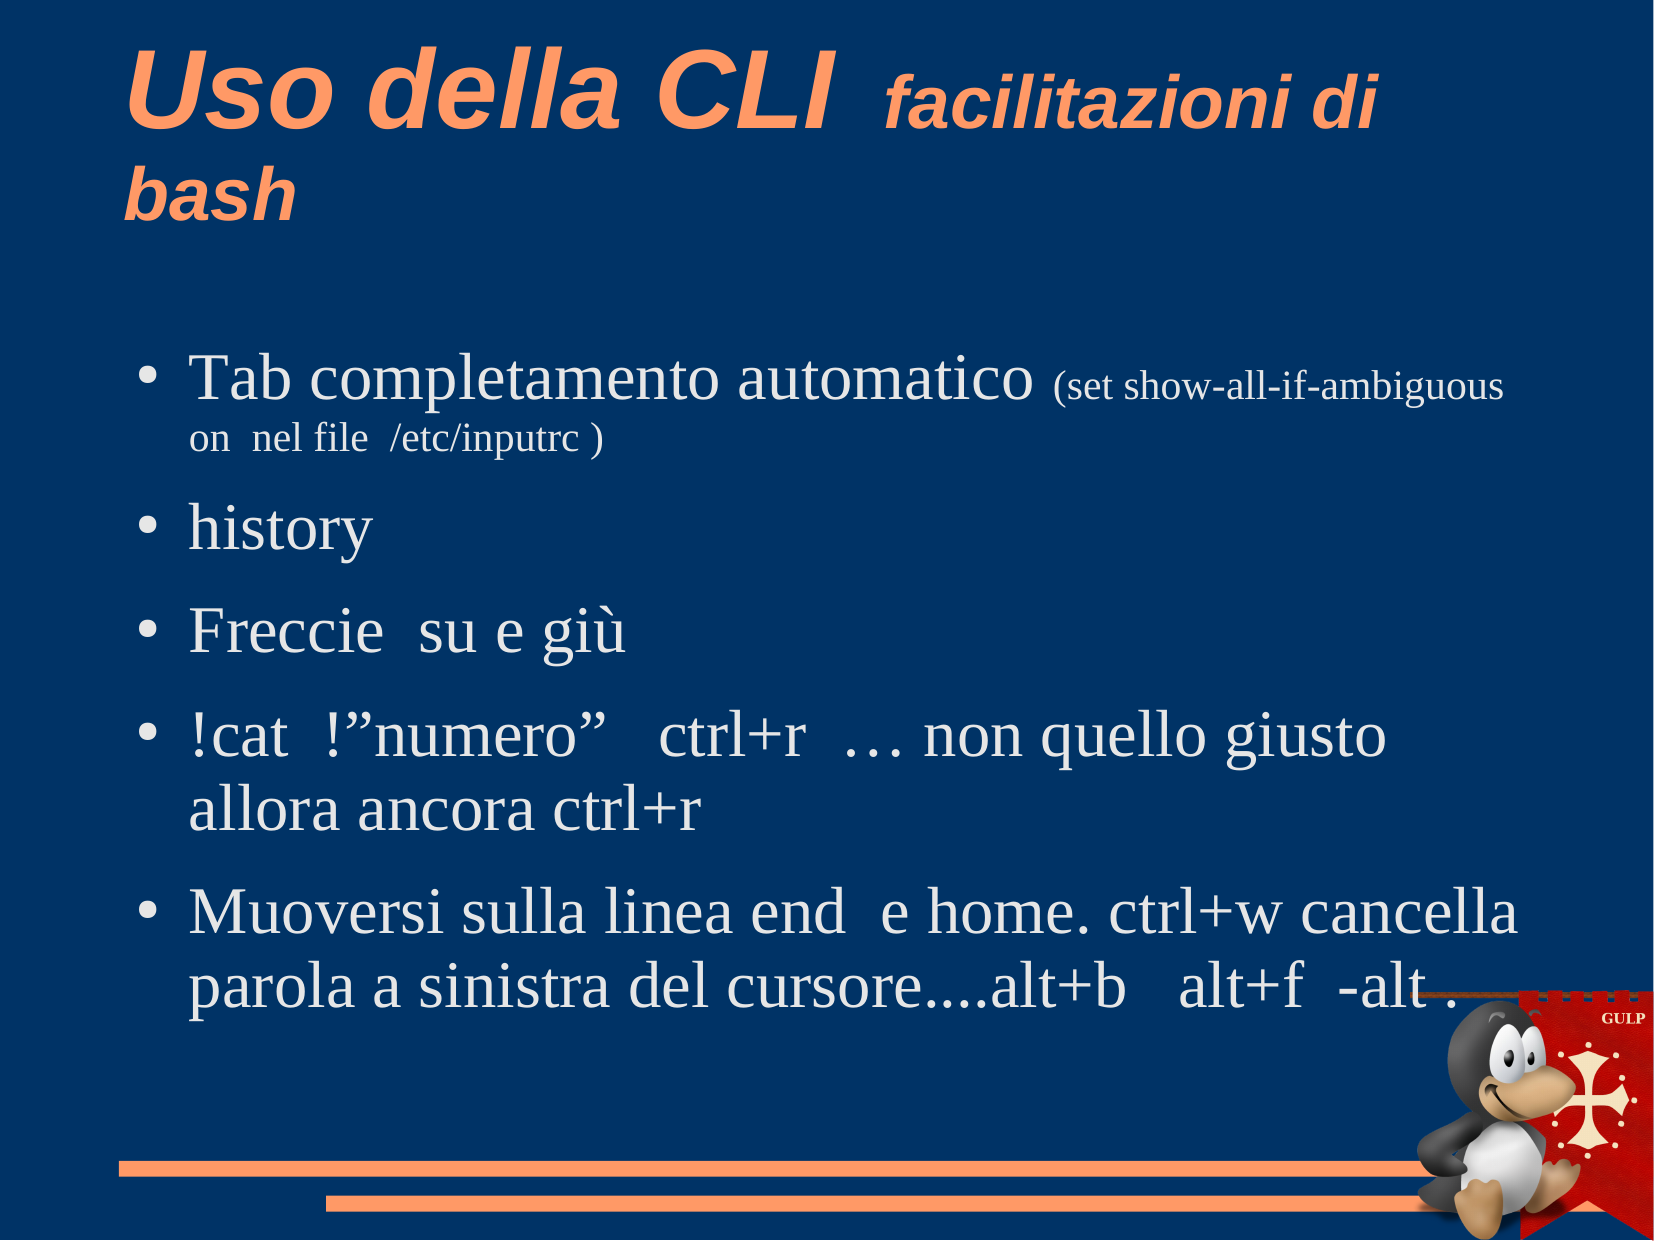

# Uso della CLI facilitazioni di bash
Tab completamento automatico (set show-all-if-ambiguous on nel file /etc/inputrc )
history
Freccie su e giù
!cat !”numero” ctrl+r … non quello giusto allora ancora ctrl+r
Muoversi sulla linea end e home. ctrl+w cancella parola a sinistra del cursore....alt+b alt+f -alt .